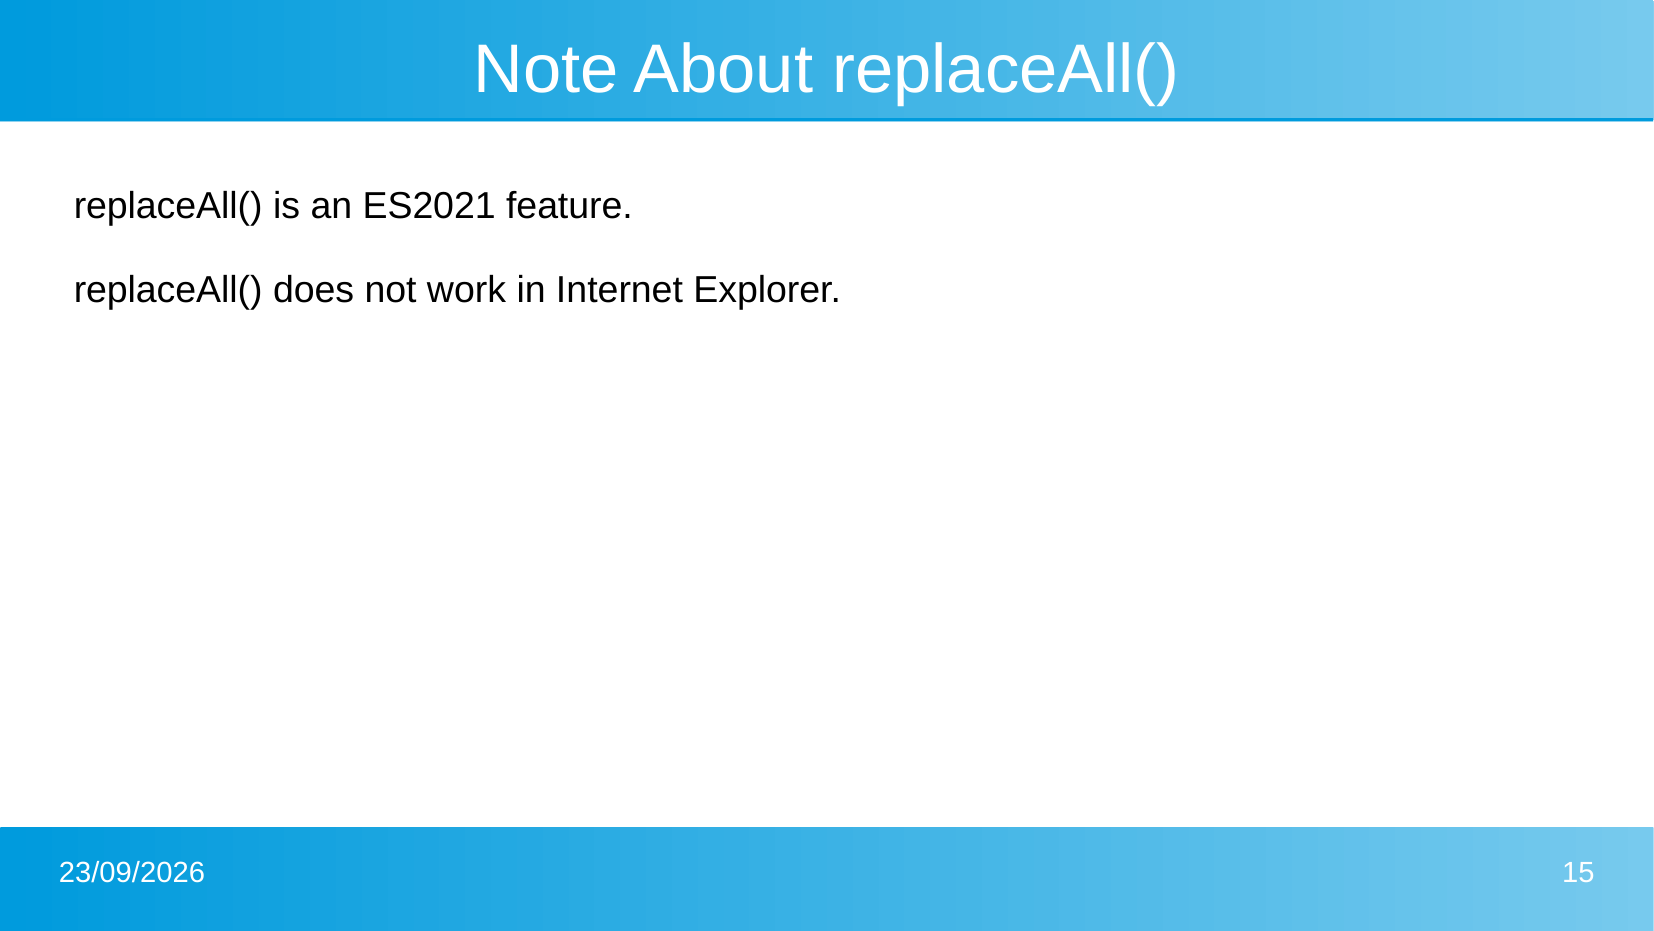

# Note About replaceAll()
replaceAll() is an ES2021 feature.
replaceAll() does not work in Internet Explorer.
15